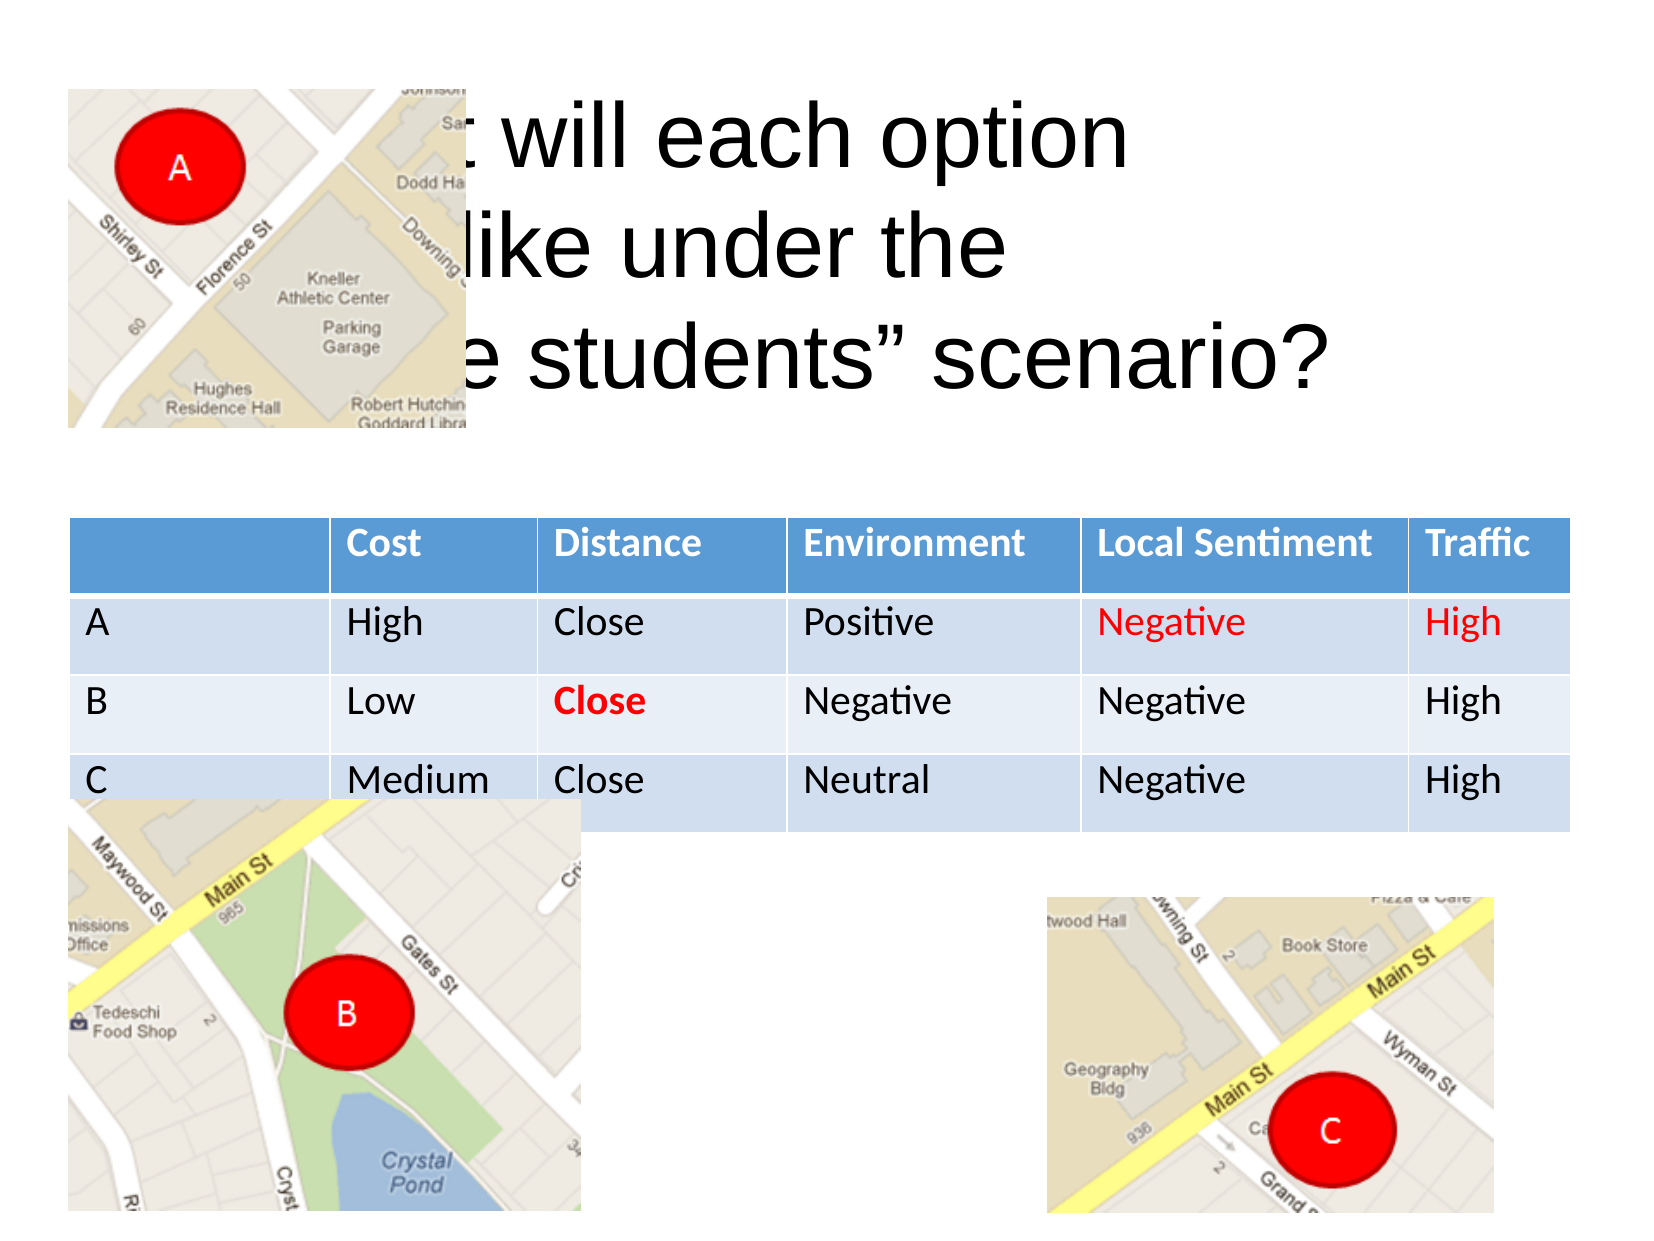

# What will each option look like under the “more students” scenario?
| | Cost | Distance | Environment | Local Sentiment | Traffic |
| --- | --- | --- | --- | --- | --- |
| A | High | Close | Positive | Negative | High |
| B | Low | Close | Negative | Negative | High |
| C | Medium | Close | Neutral | Negative | High |